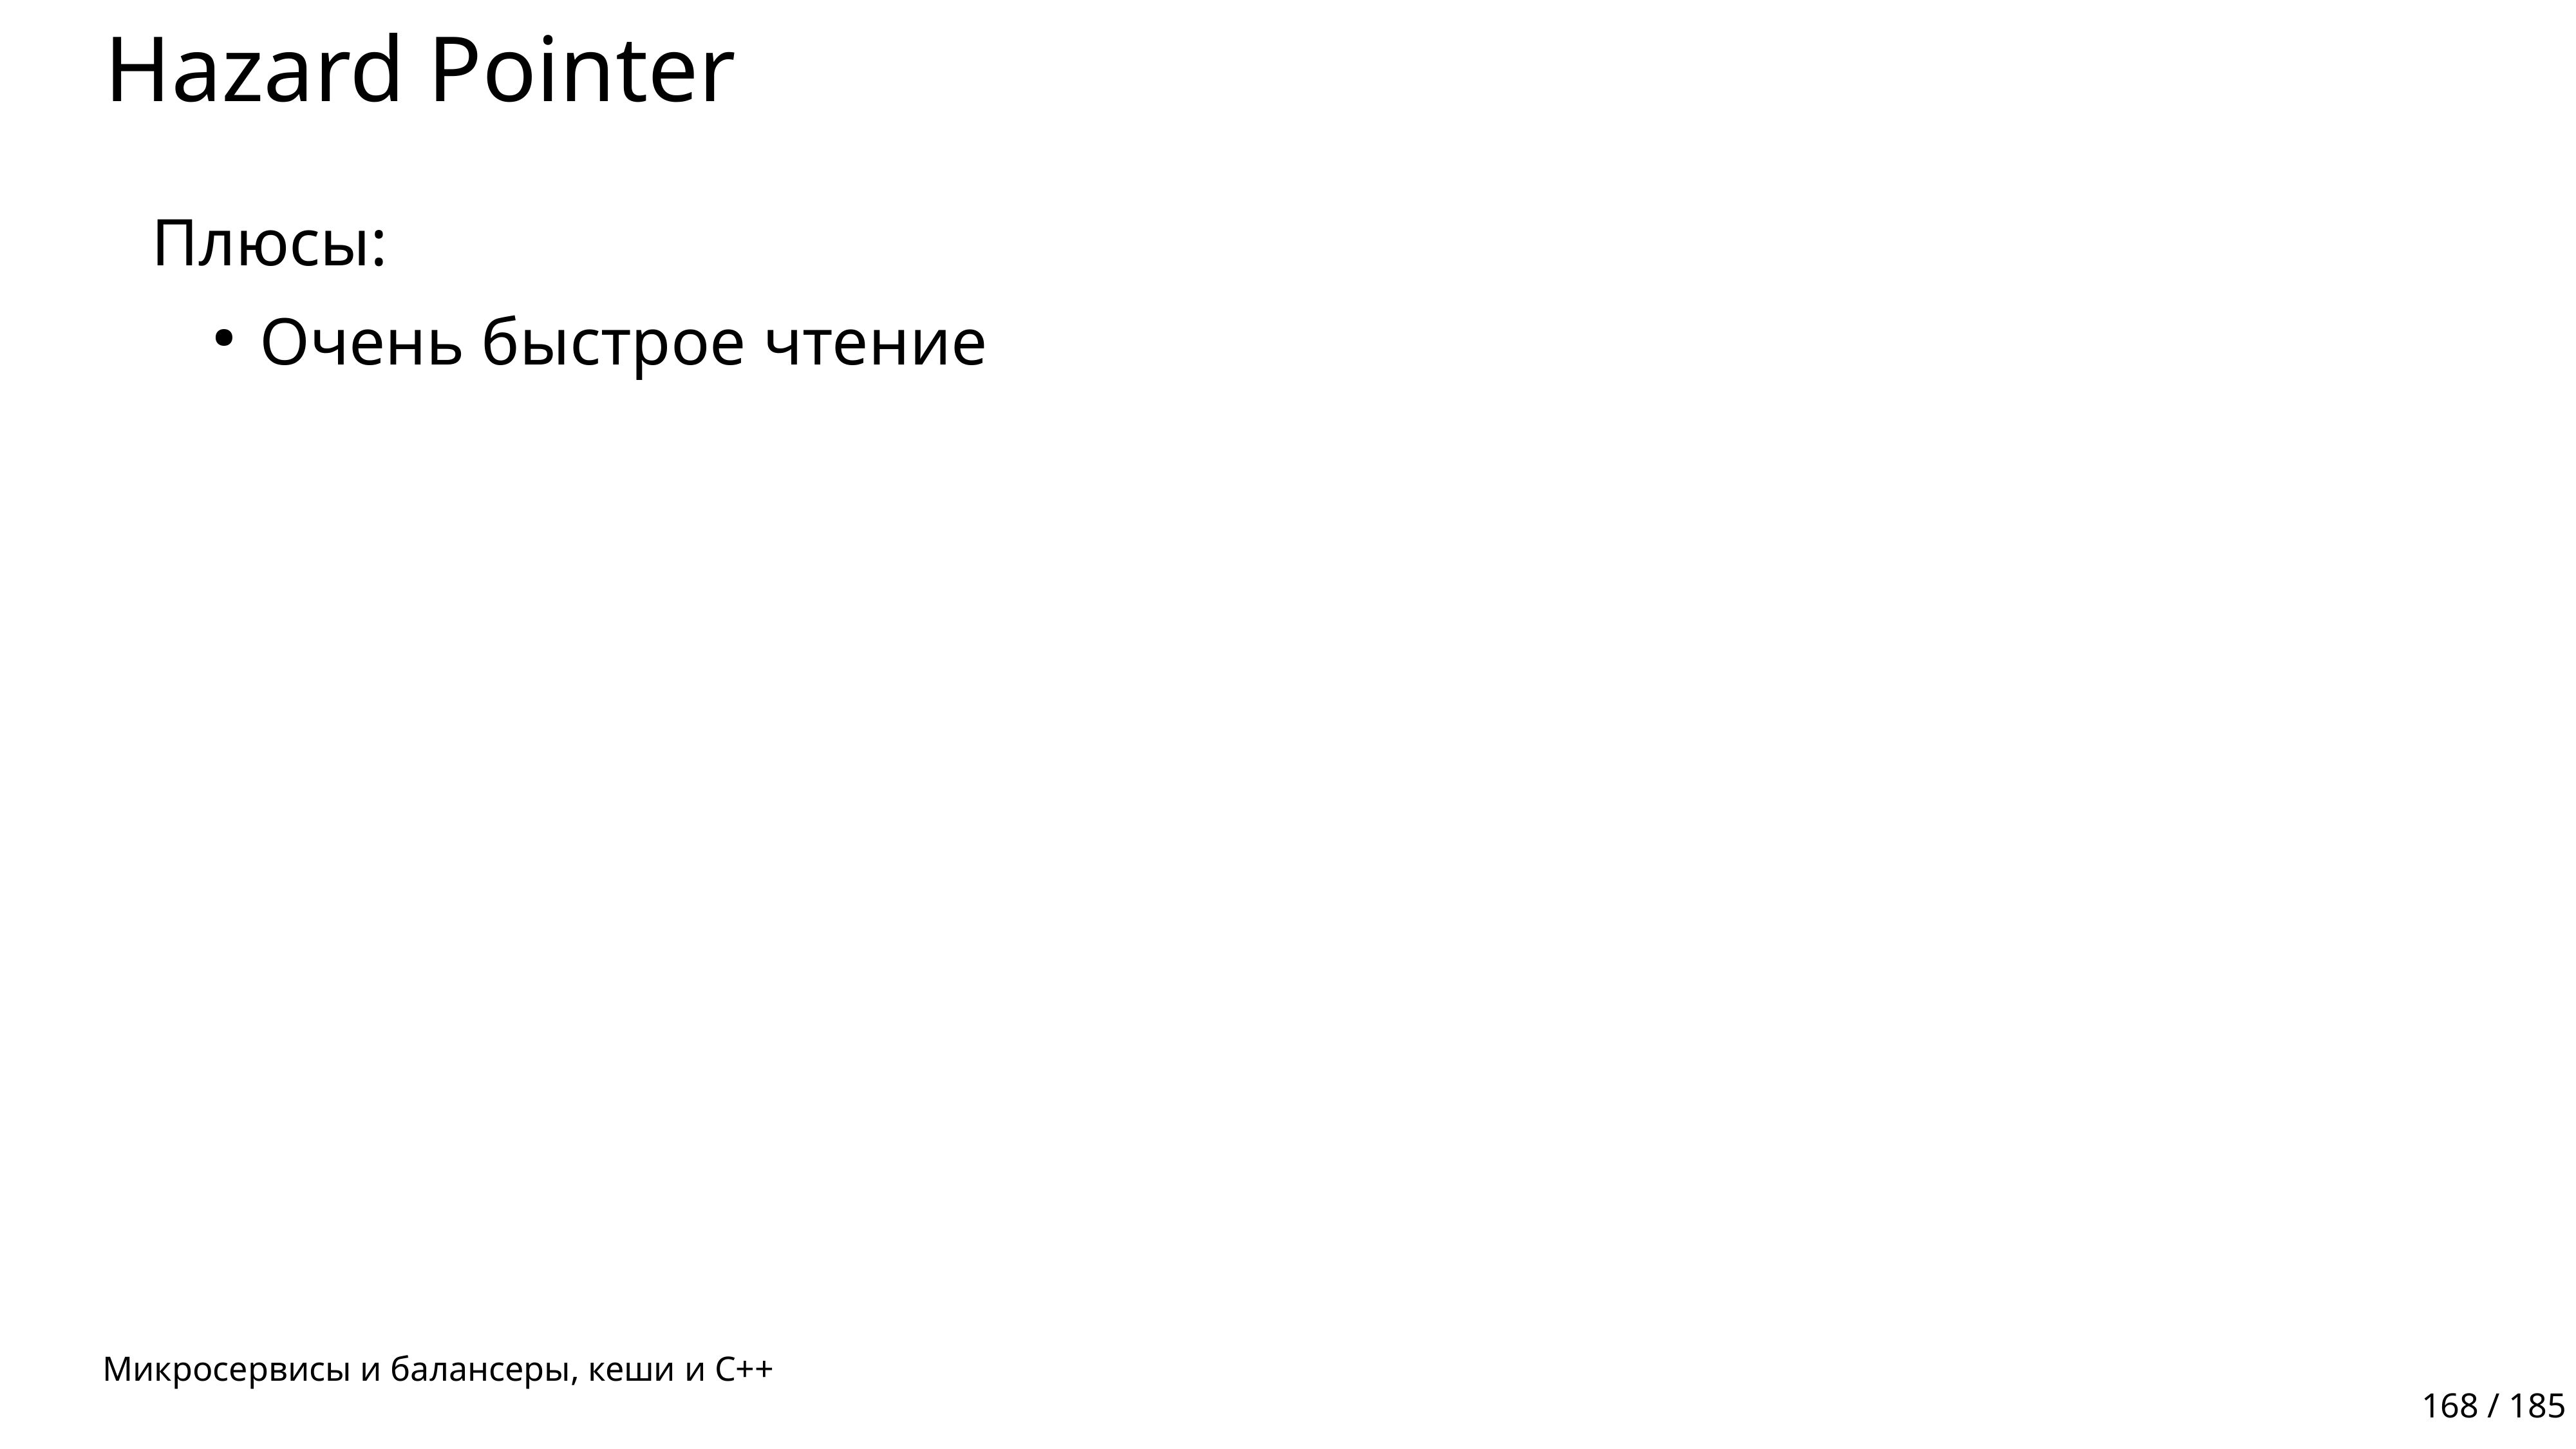

Hazard Pointer
# Плюсы:
 Очень быстрое чтение
Микросервисы и балансеры, кеши и C++